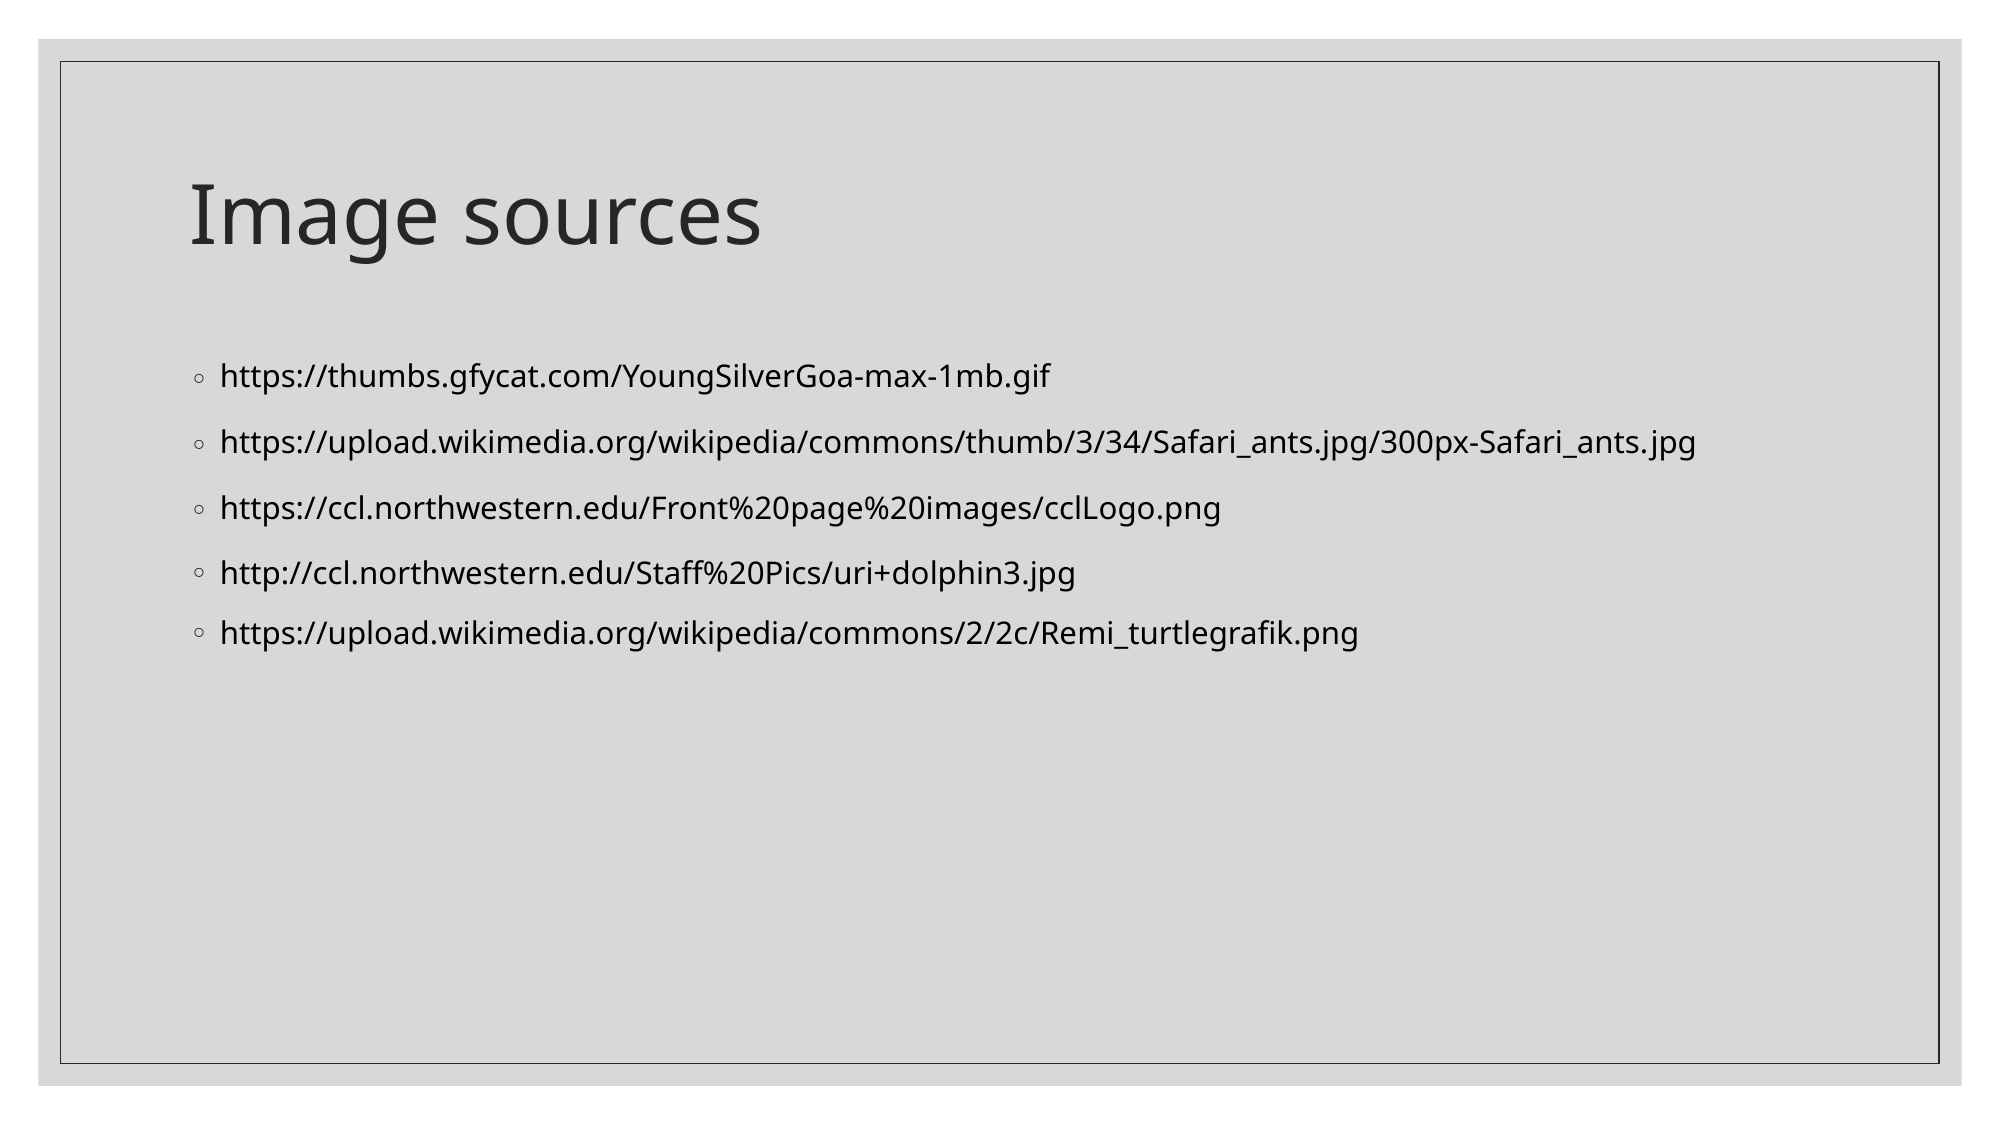

# Image sources
https://thumbs.gfycat.com/YoungSilverGoa-max-1mb.gif
https://upload.wikimedia.org/wikipedia/commons/thumb/3/34/Safari_ants.jpg/300px-Safari_ants.jpg
https://ccl.northwestern.edu/Front%20page%20images/cclLogo.png
http://ccl.northwestern.edu/Staff%20Pics/uri+dolphin3.jpg
https://upload.wikimedia.org/wikipedia/commons/2/2c/Remi_turtlegrafik.png